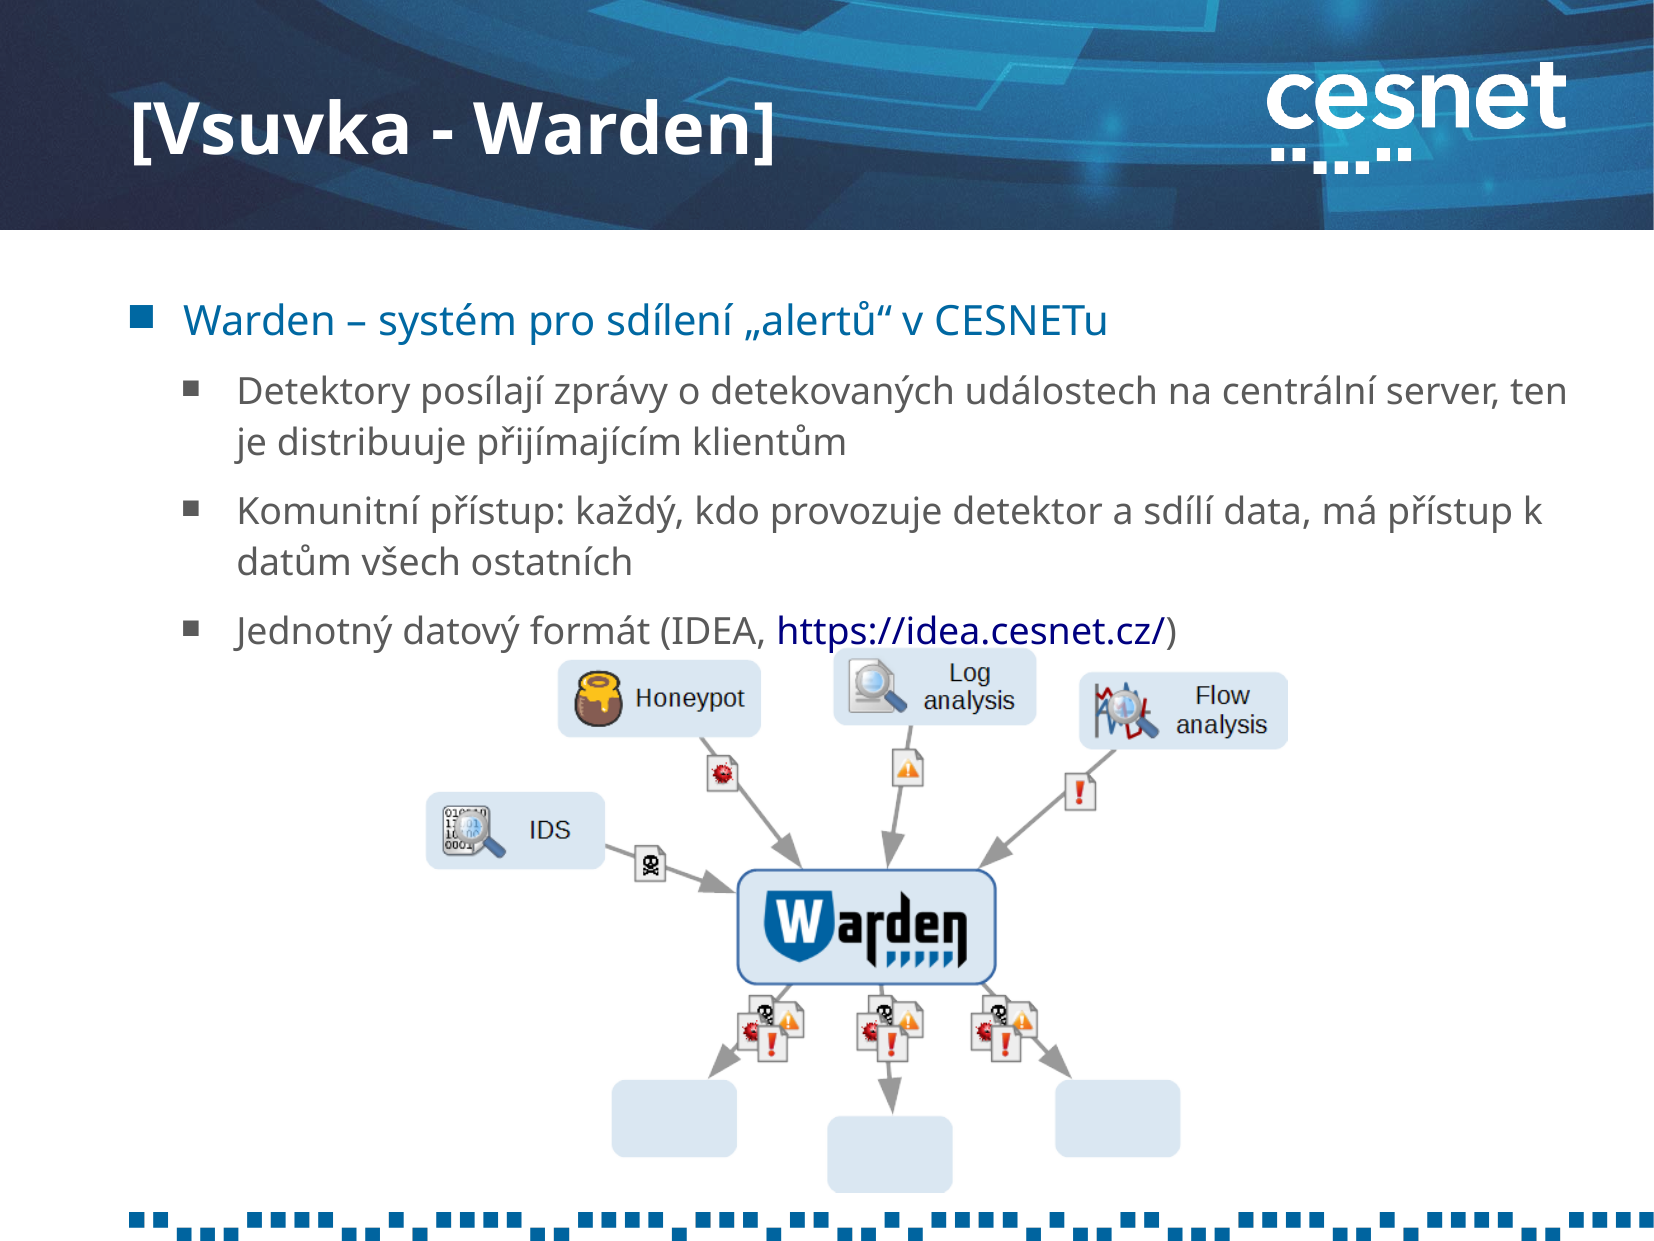

# [Vsuvka - Warden]
Warden – systém pro sdílení „alertů“ v CESNETu
Detektory posílají zprávy o detekovaných událostech na centrální server, ten je distribuuje přijímajícím klientům
Komunitní přístup: každý, kdo provozuje detektor a sdílí data, má přístup k datům všech ostatních
Jednotný datový formát (IDEA, https://idea.cesnet.cz/)